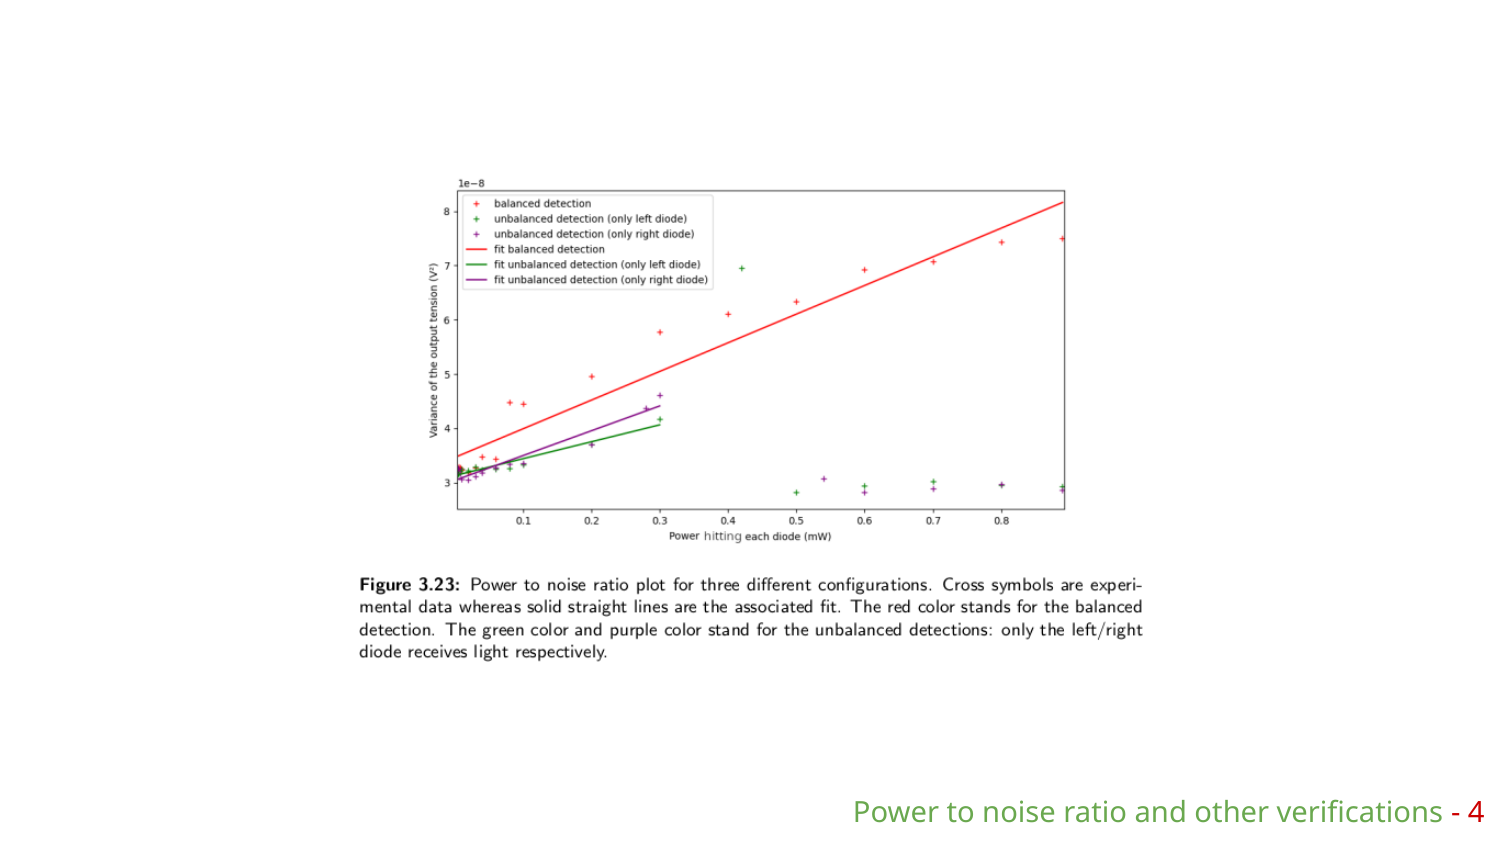

Power to noise ratio and other verifications - 4